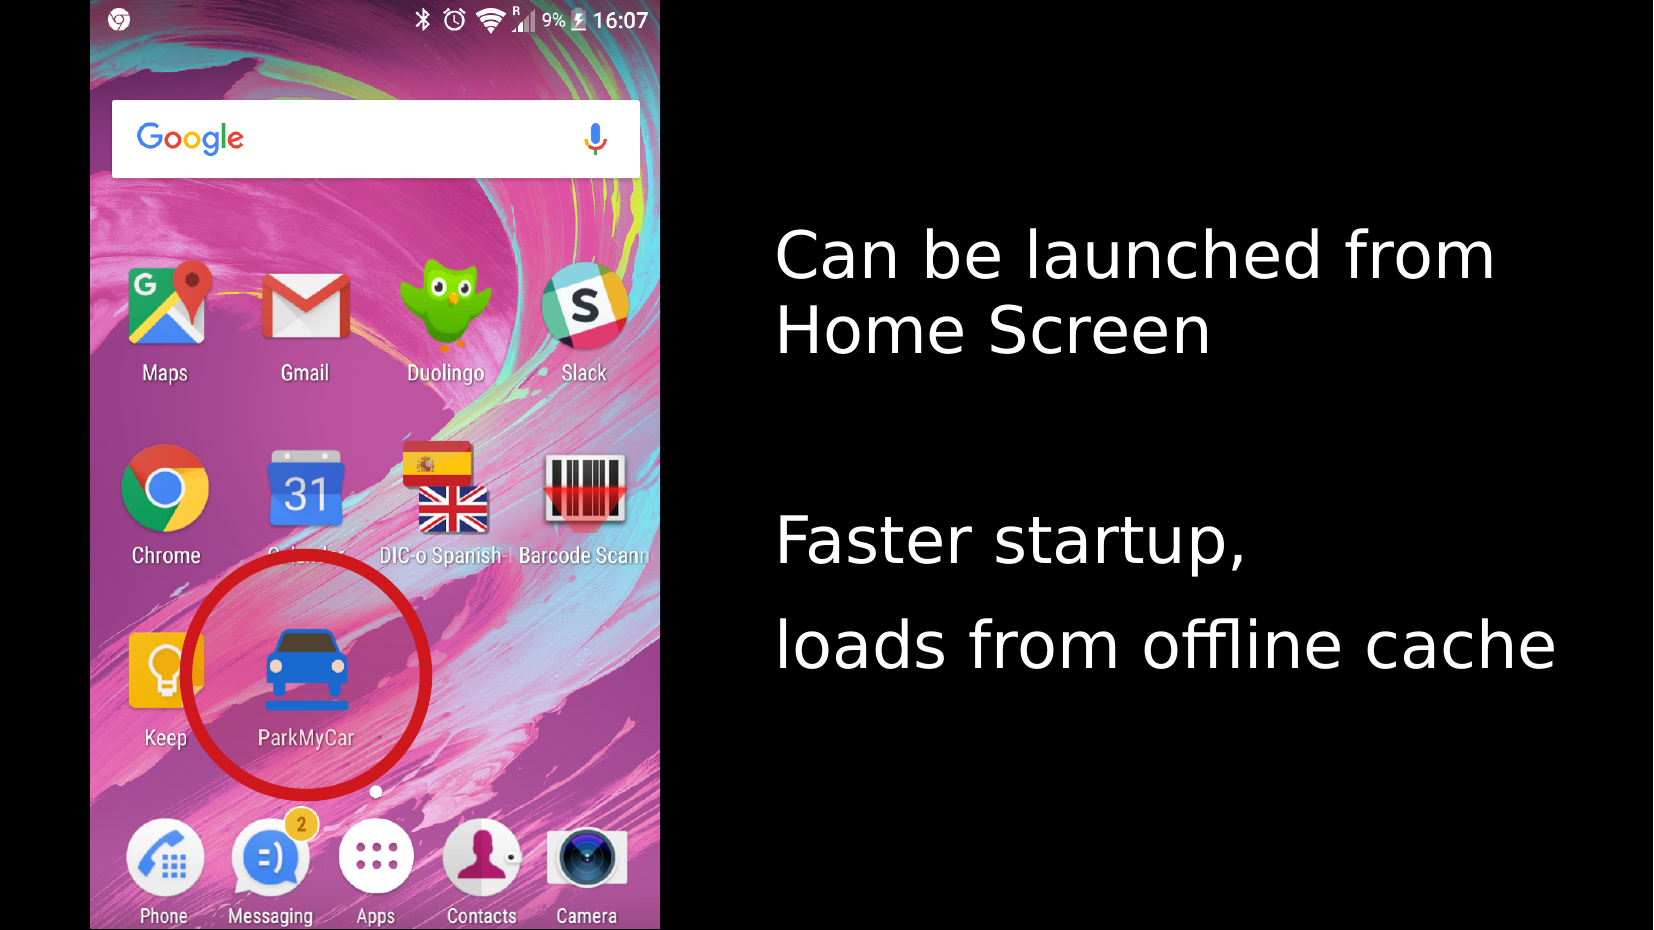

#
Can be launched from Home Screen
Faster startup,
loads from offline cache